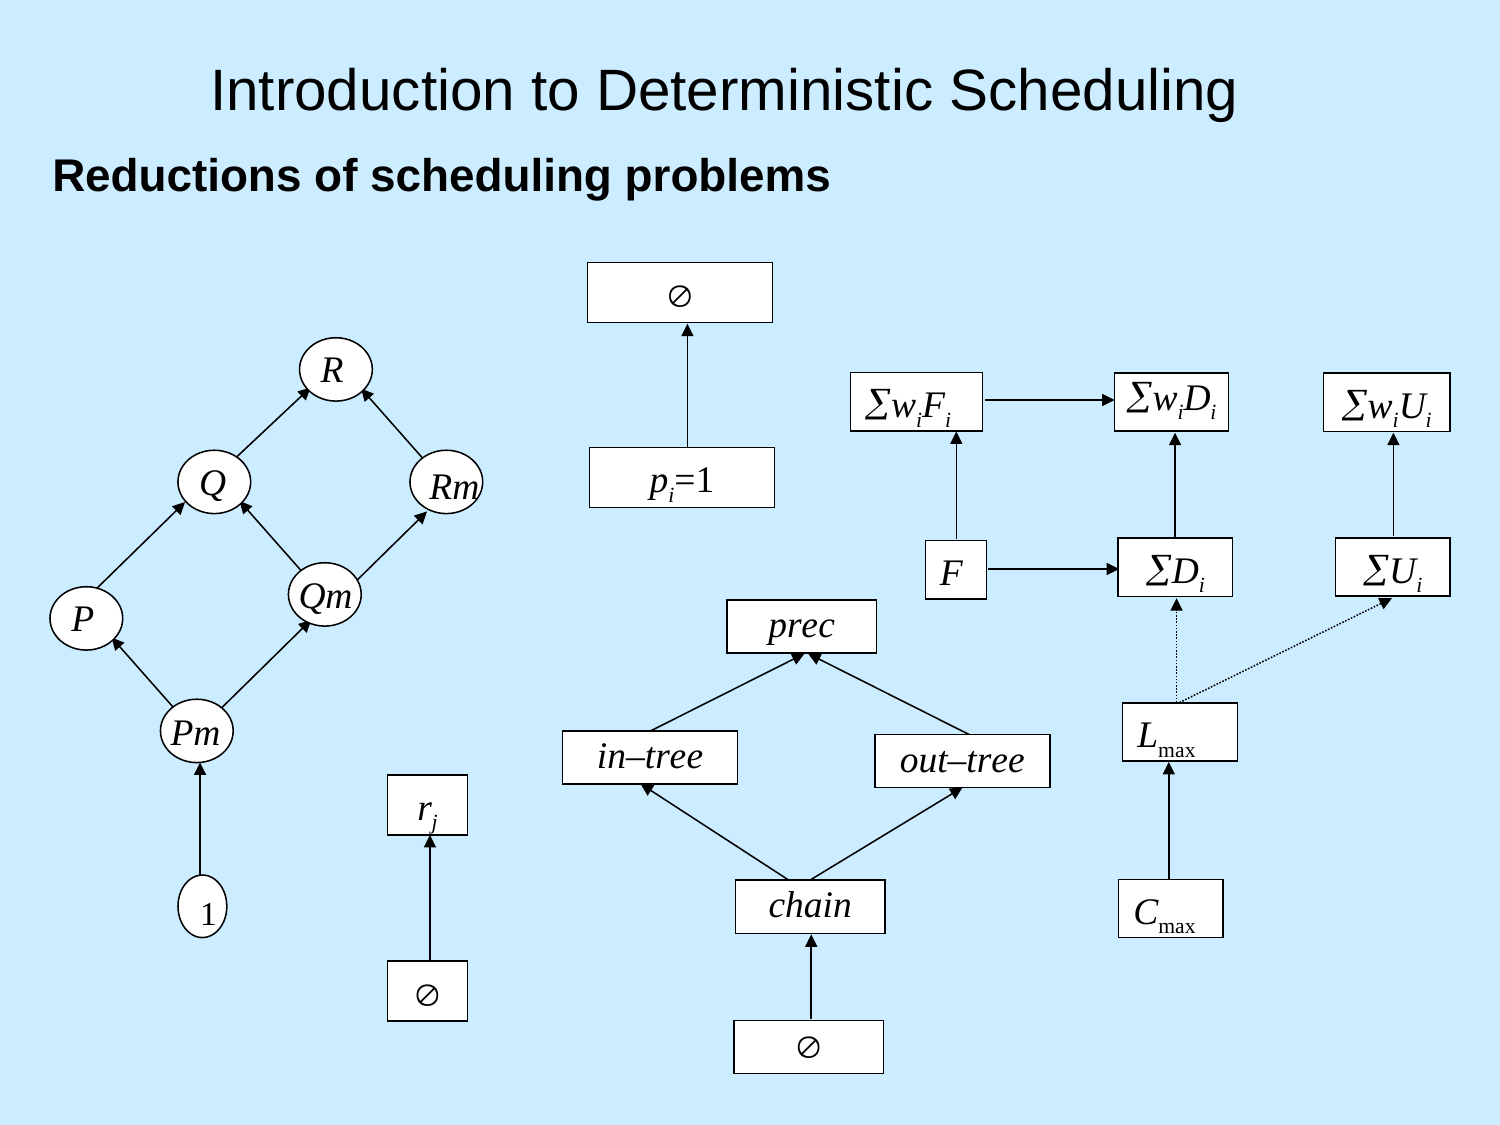

# Introduction to Deterministic Scheduling
Reductions of scheduling problems

pi=1
R
Q
Rm
Qm
P
Pm
1
wiFi
wiDi
wiUi
Ui
Di
F
Lmax
Cmax
prec
in–tree
out–tree
chain

rj
